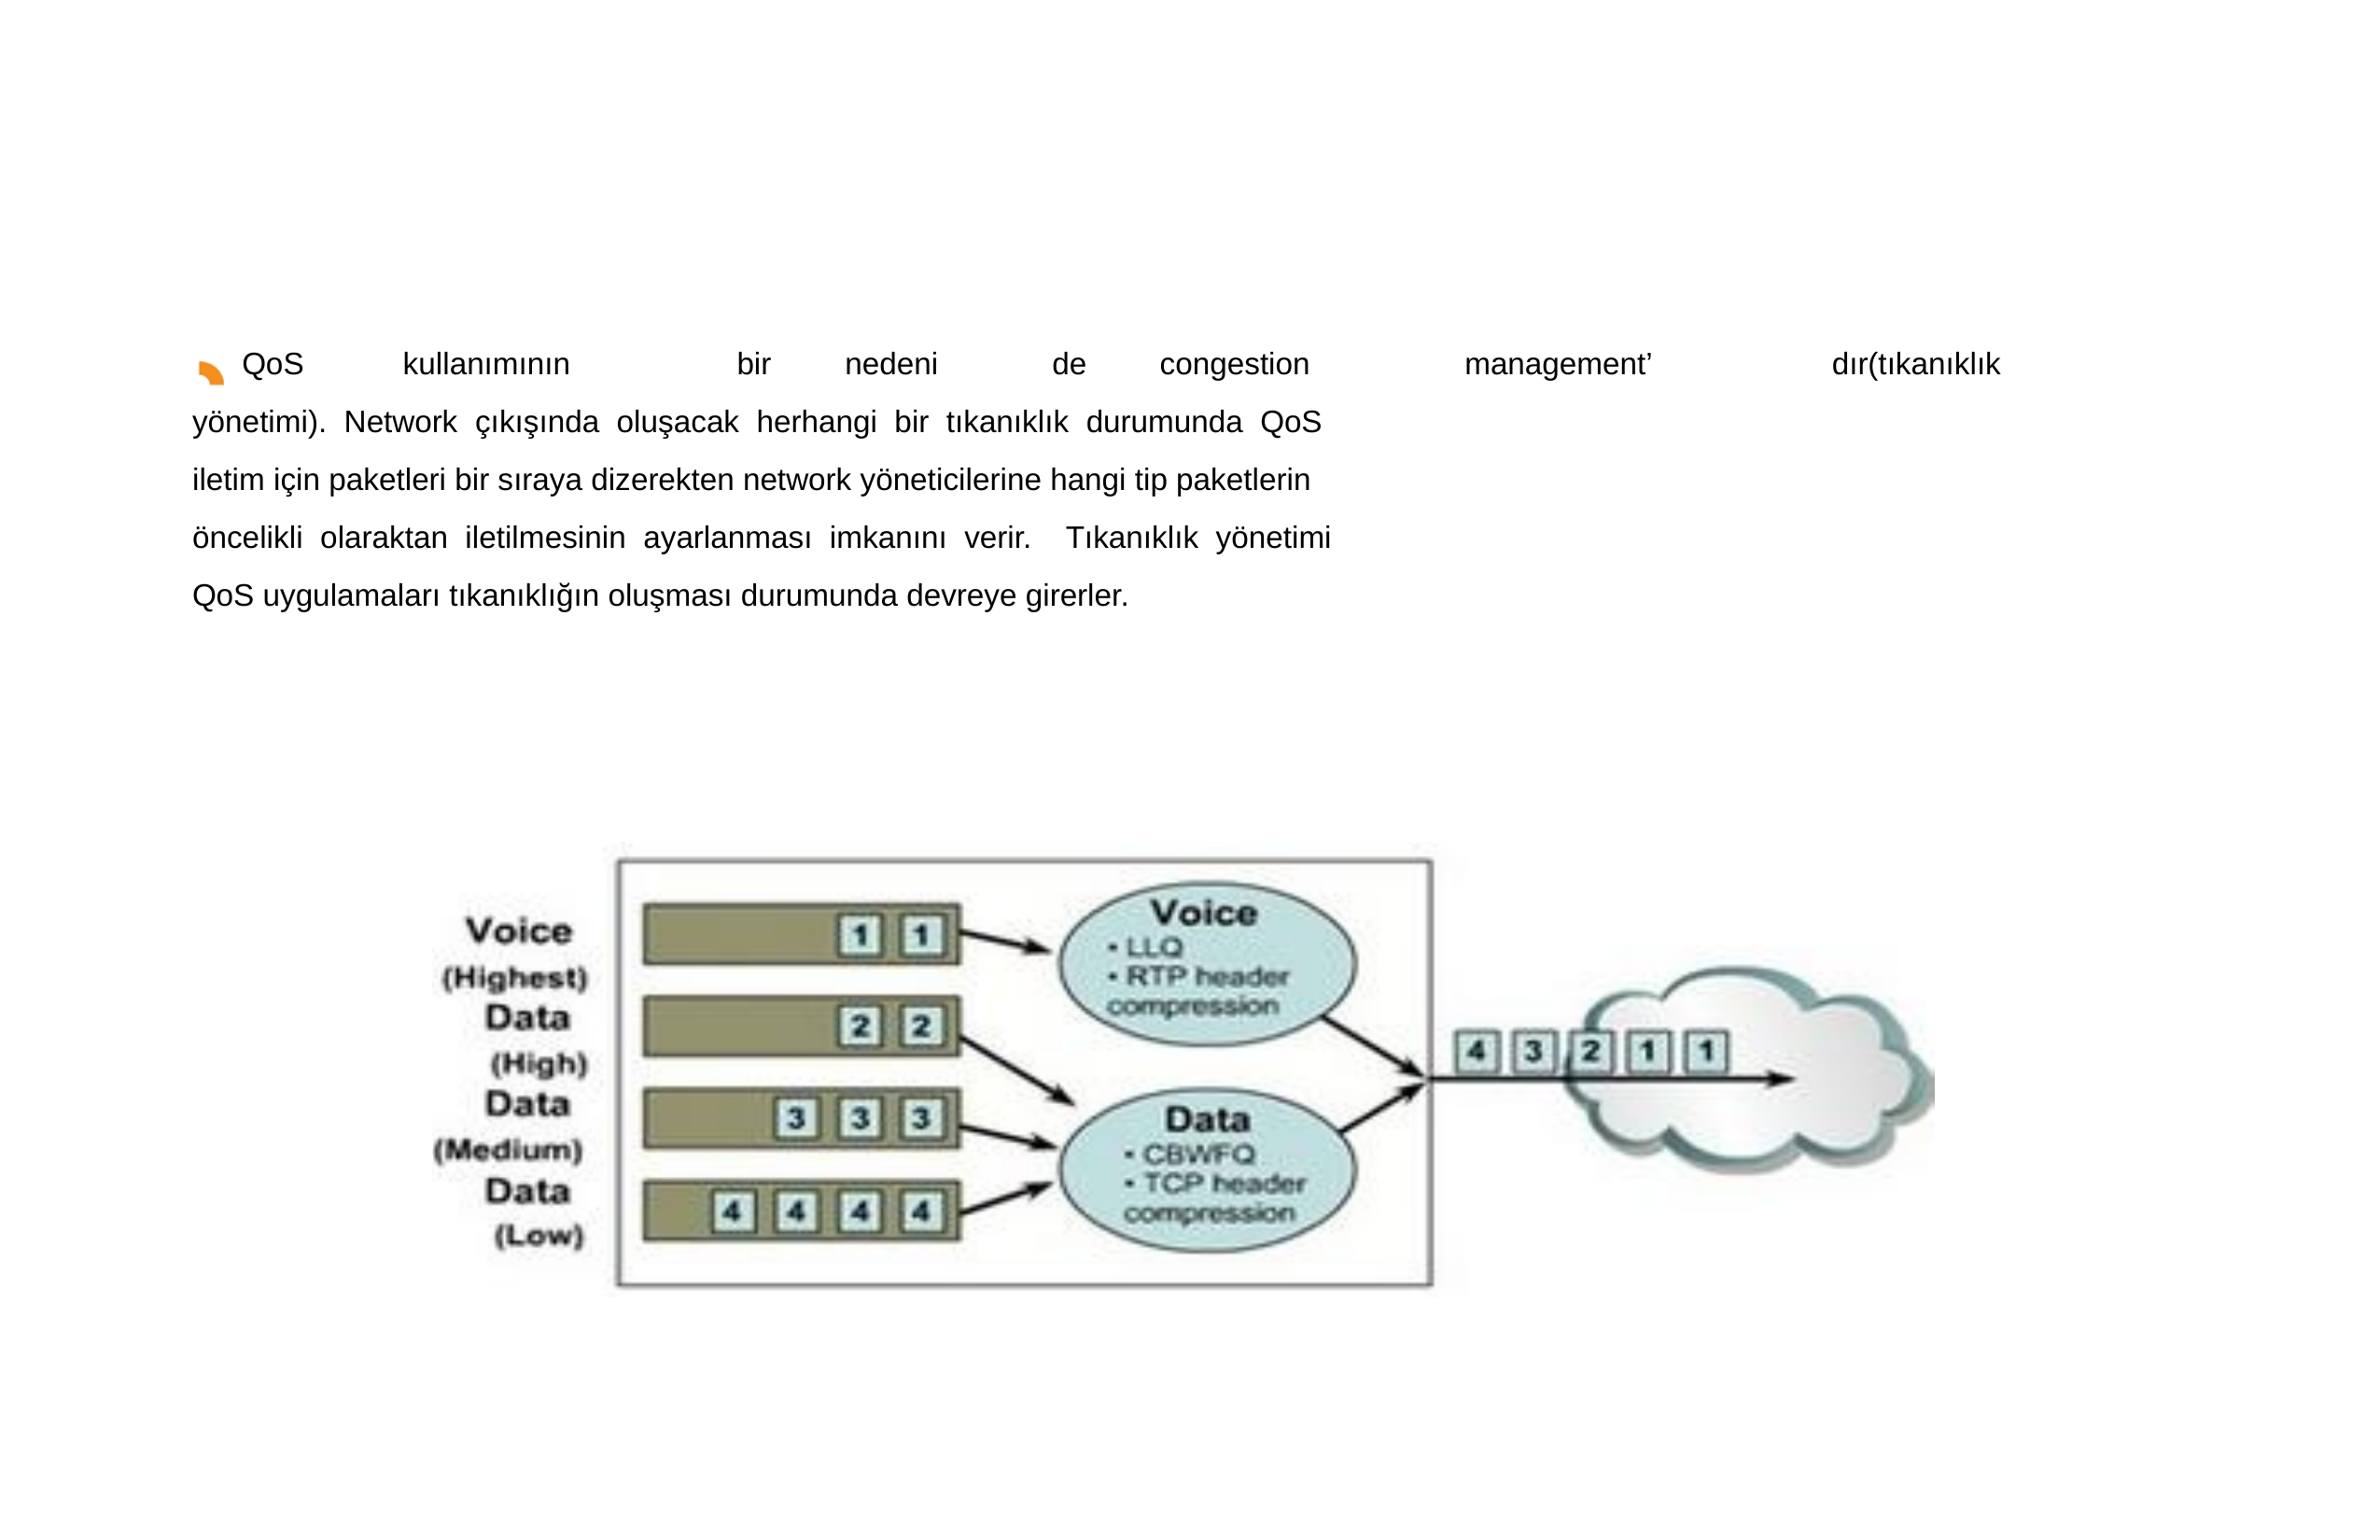

QoS
kullanımının
bir
nedeni
de
congestion
management’
dır(tıkanıklık
yönetimi). Network çıkışında oluşacak herhangi bir tıkanıklık durumunda QoS
iletim için paketleri bir sıraya dizerekten network yöneticilerine hangi tip paketlerin
öncelikli olaraktan iletilmesinin ayarlanması imkanını verir. Tıkanıklık yönetimi
QoS uygulamaları tıkanıklığın oluşması durumunda devreye girerler.